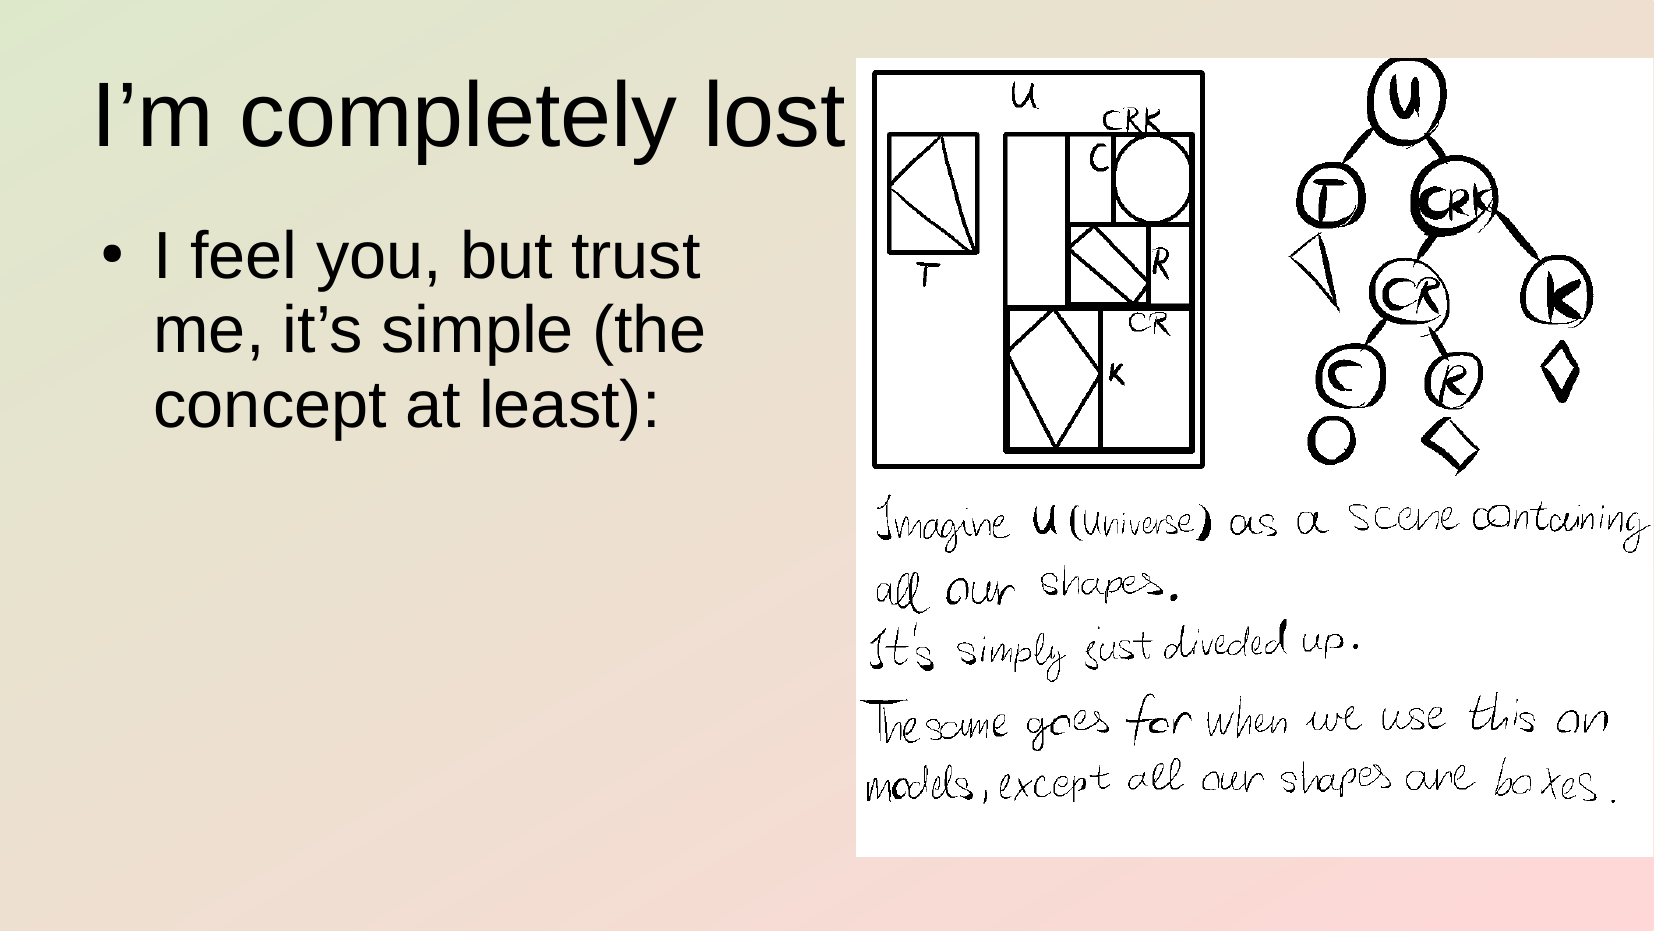

# I’m completely lost
I feel you, but trust me, it’s simple (the concept at least):